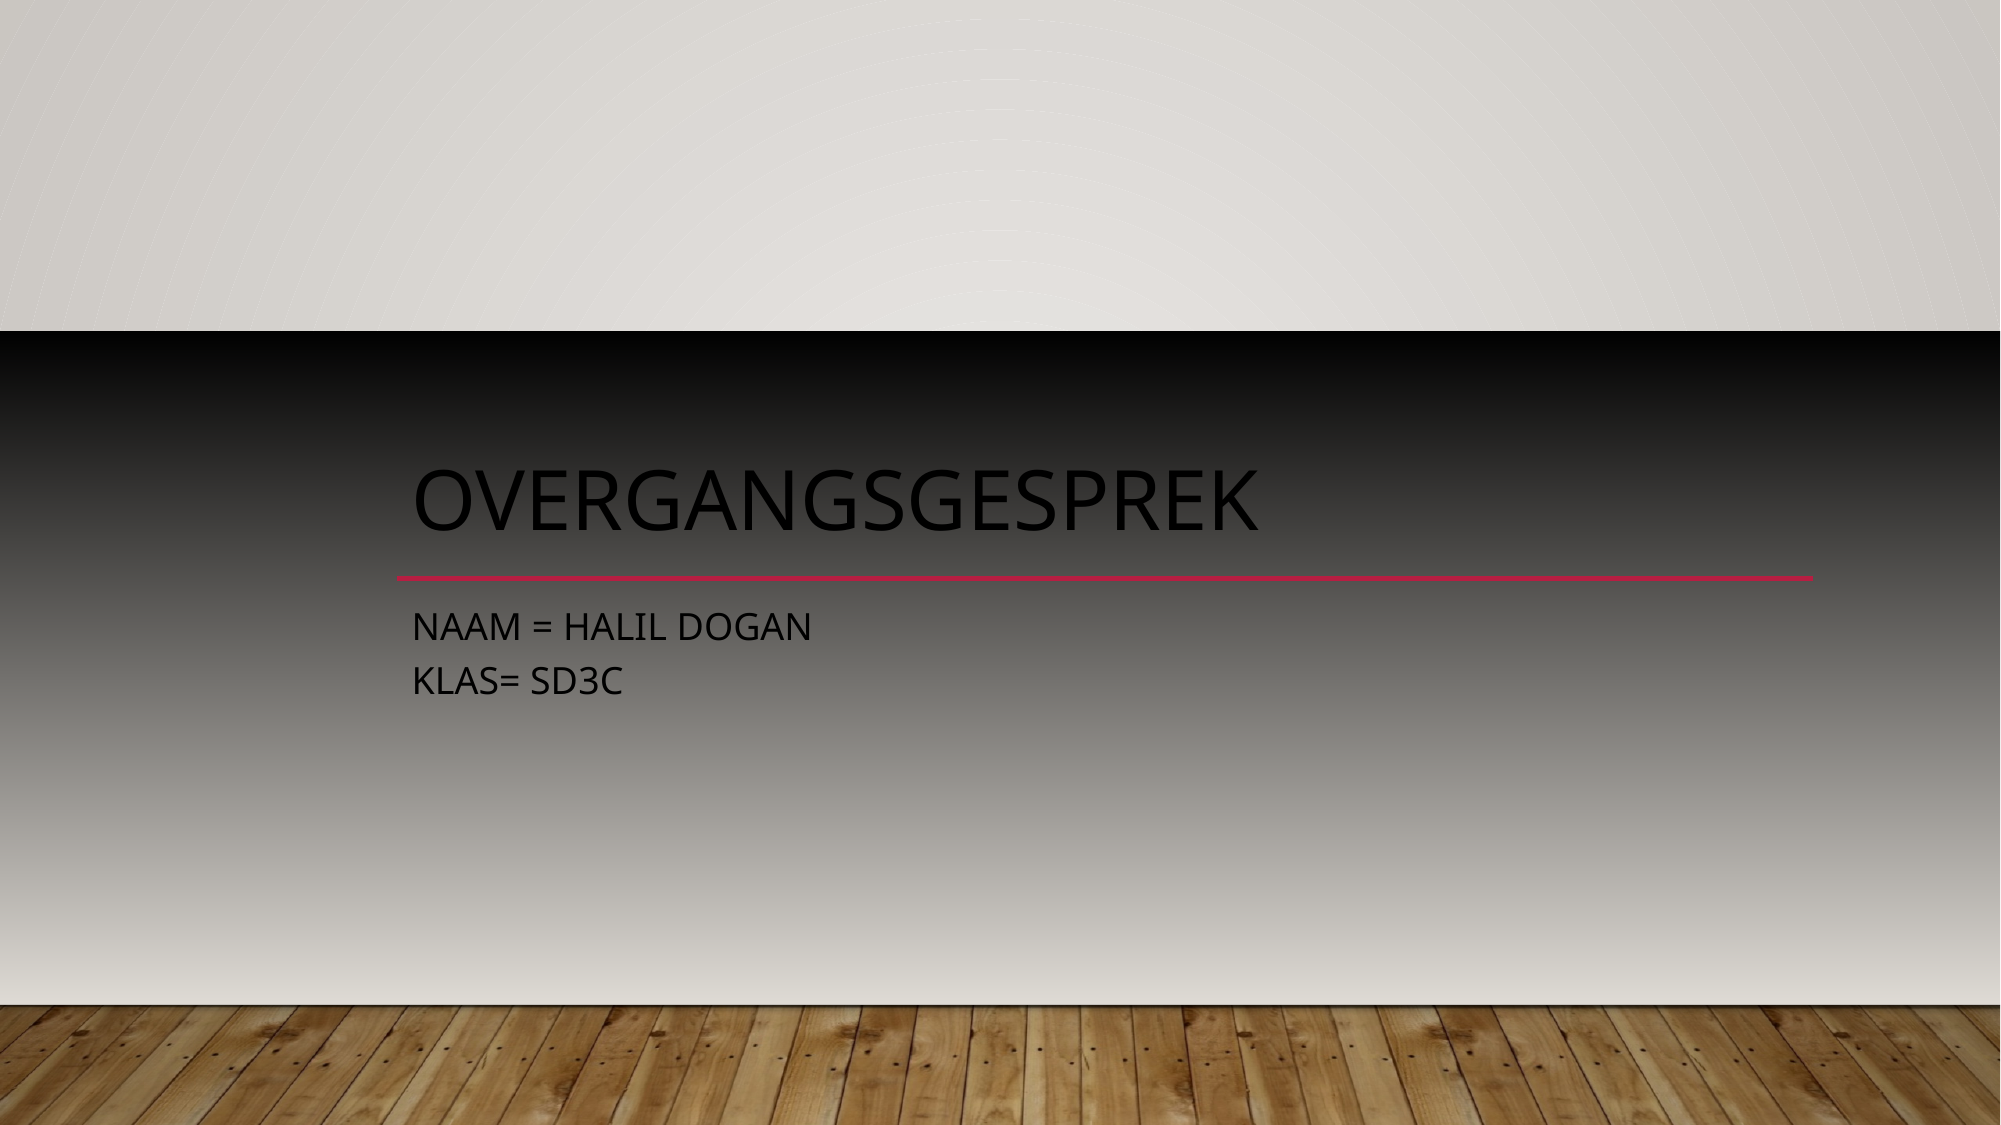

# Overgangsgesprek
Naam = Halil Dogan
Klas= SD3c